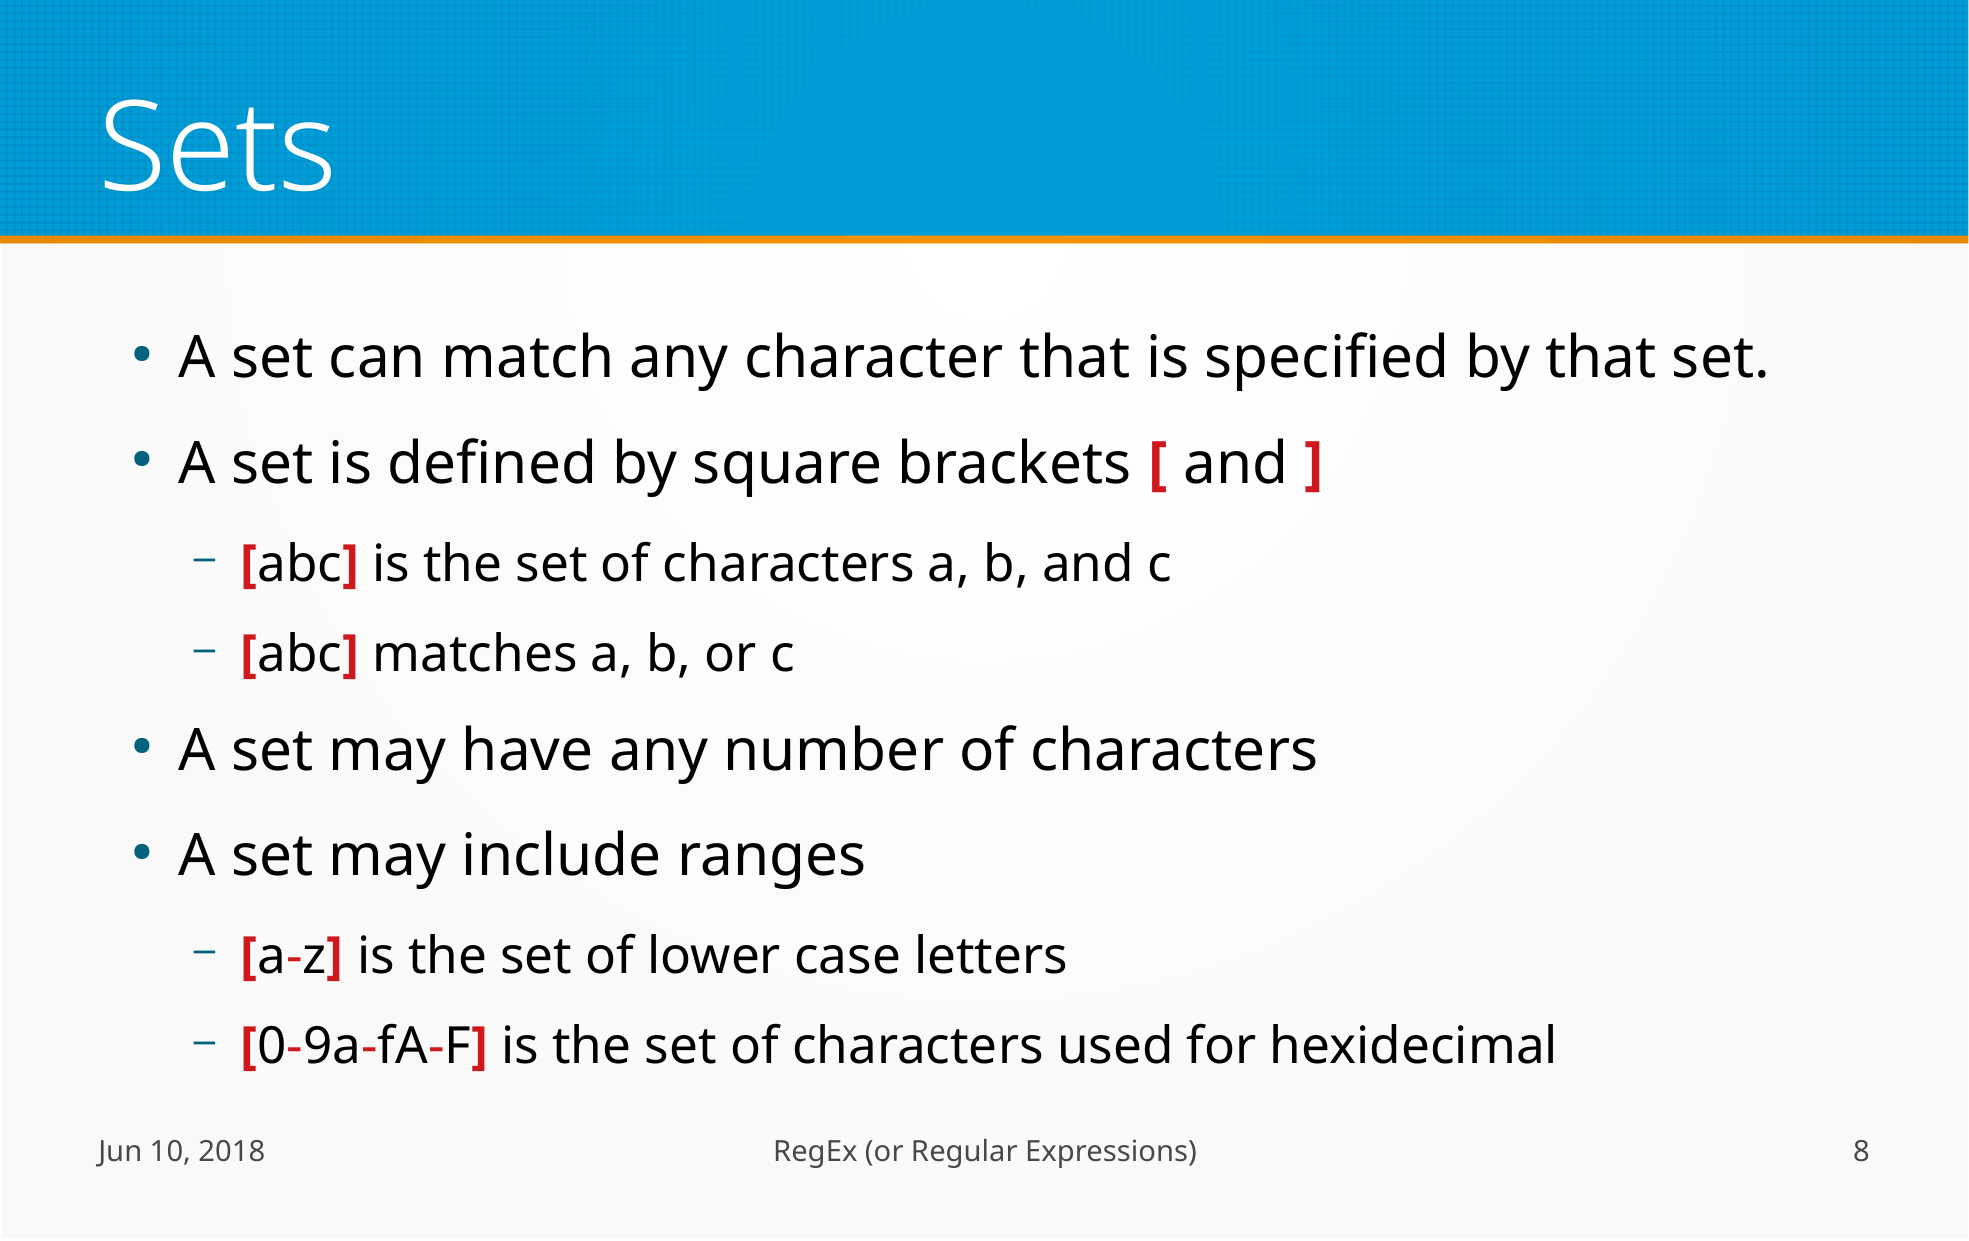

# Sets
A set can match any character that is specified by that set.
A set is defined by square brackets [ and ]
[abc] is the set of characters a, b, and c
[abc] matches a, b, or c
A set may have any number of characters
A set may include ranges
[a-z] is the set of lower case letters
[0-9a-fA-F] is the set of characters used for hexidecimal
Jun 10, 2018
RegEx (or Regular Expressions)
8